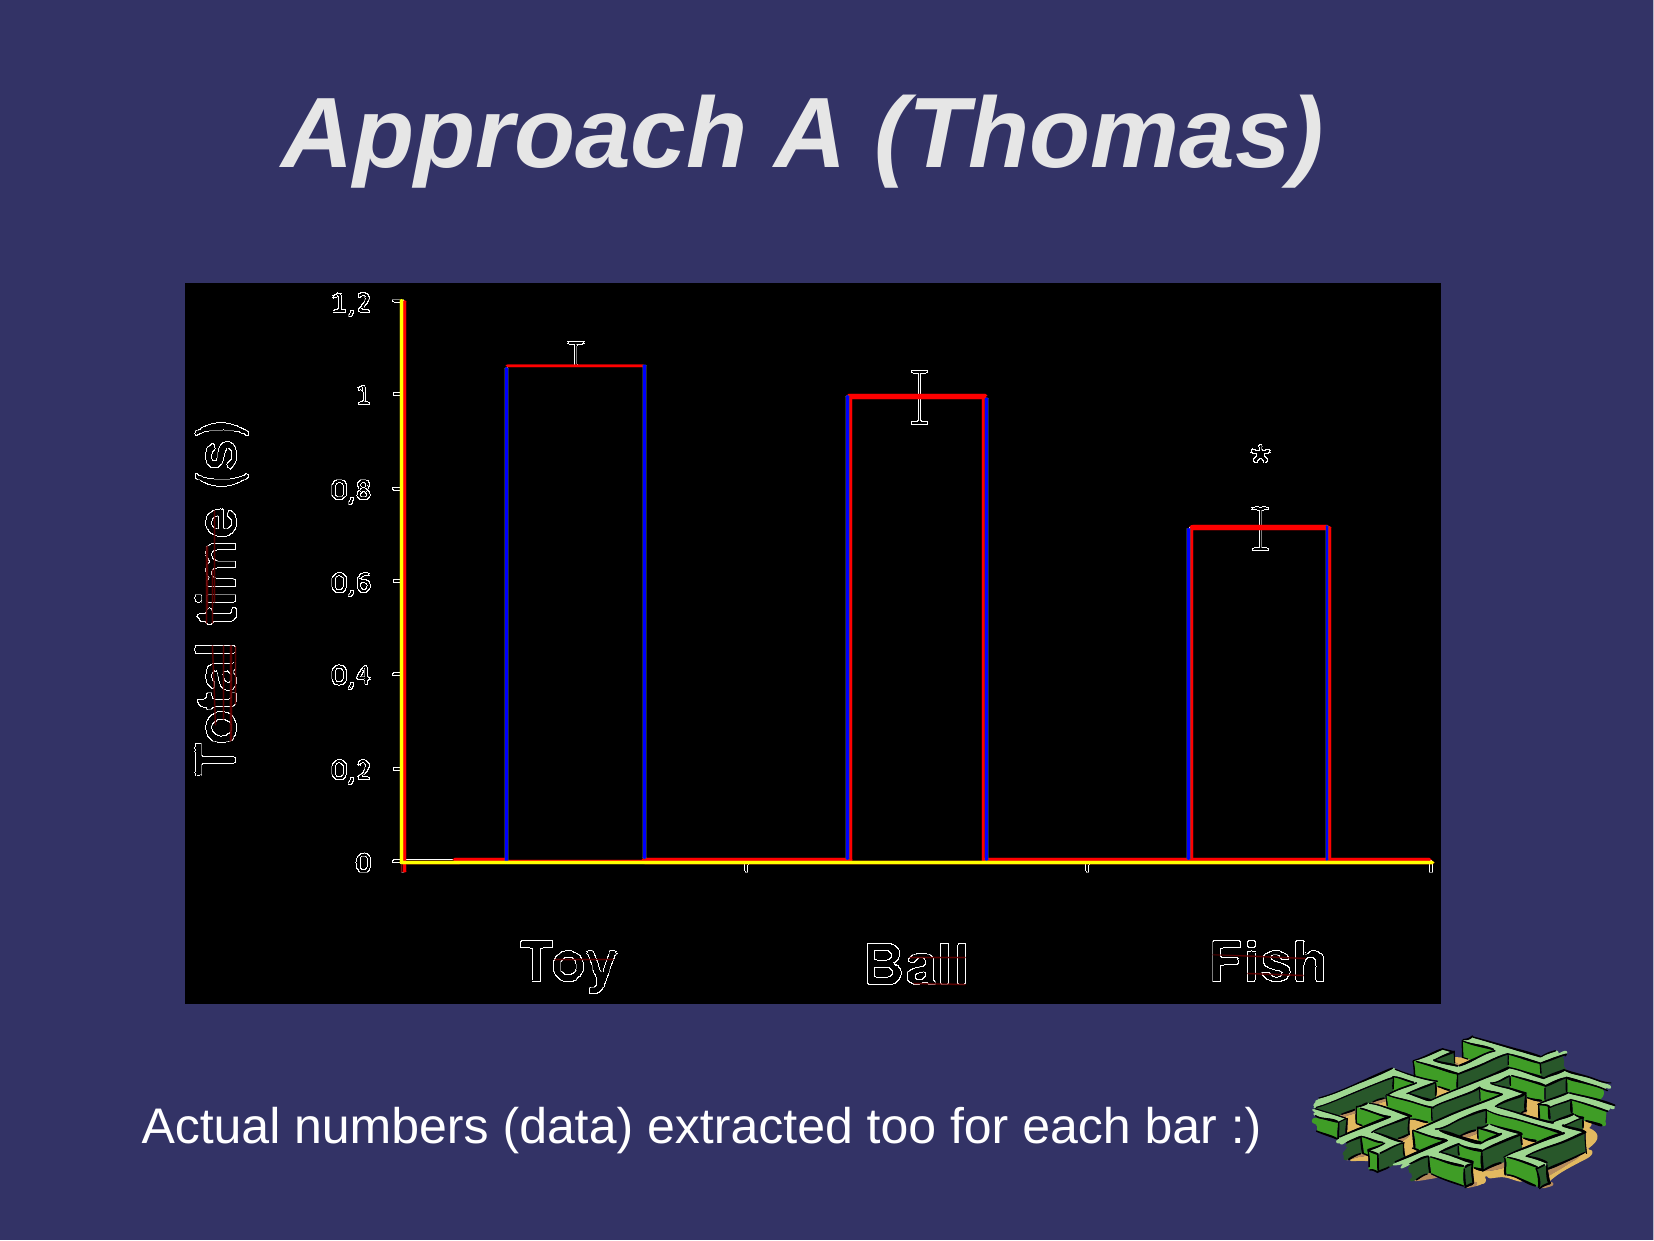

# Approach A (Thomas)
Actual numbers (data) extracted too for each bar :)